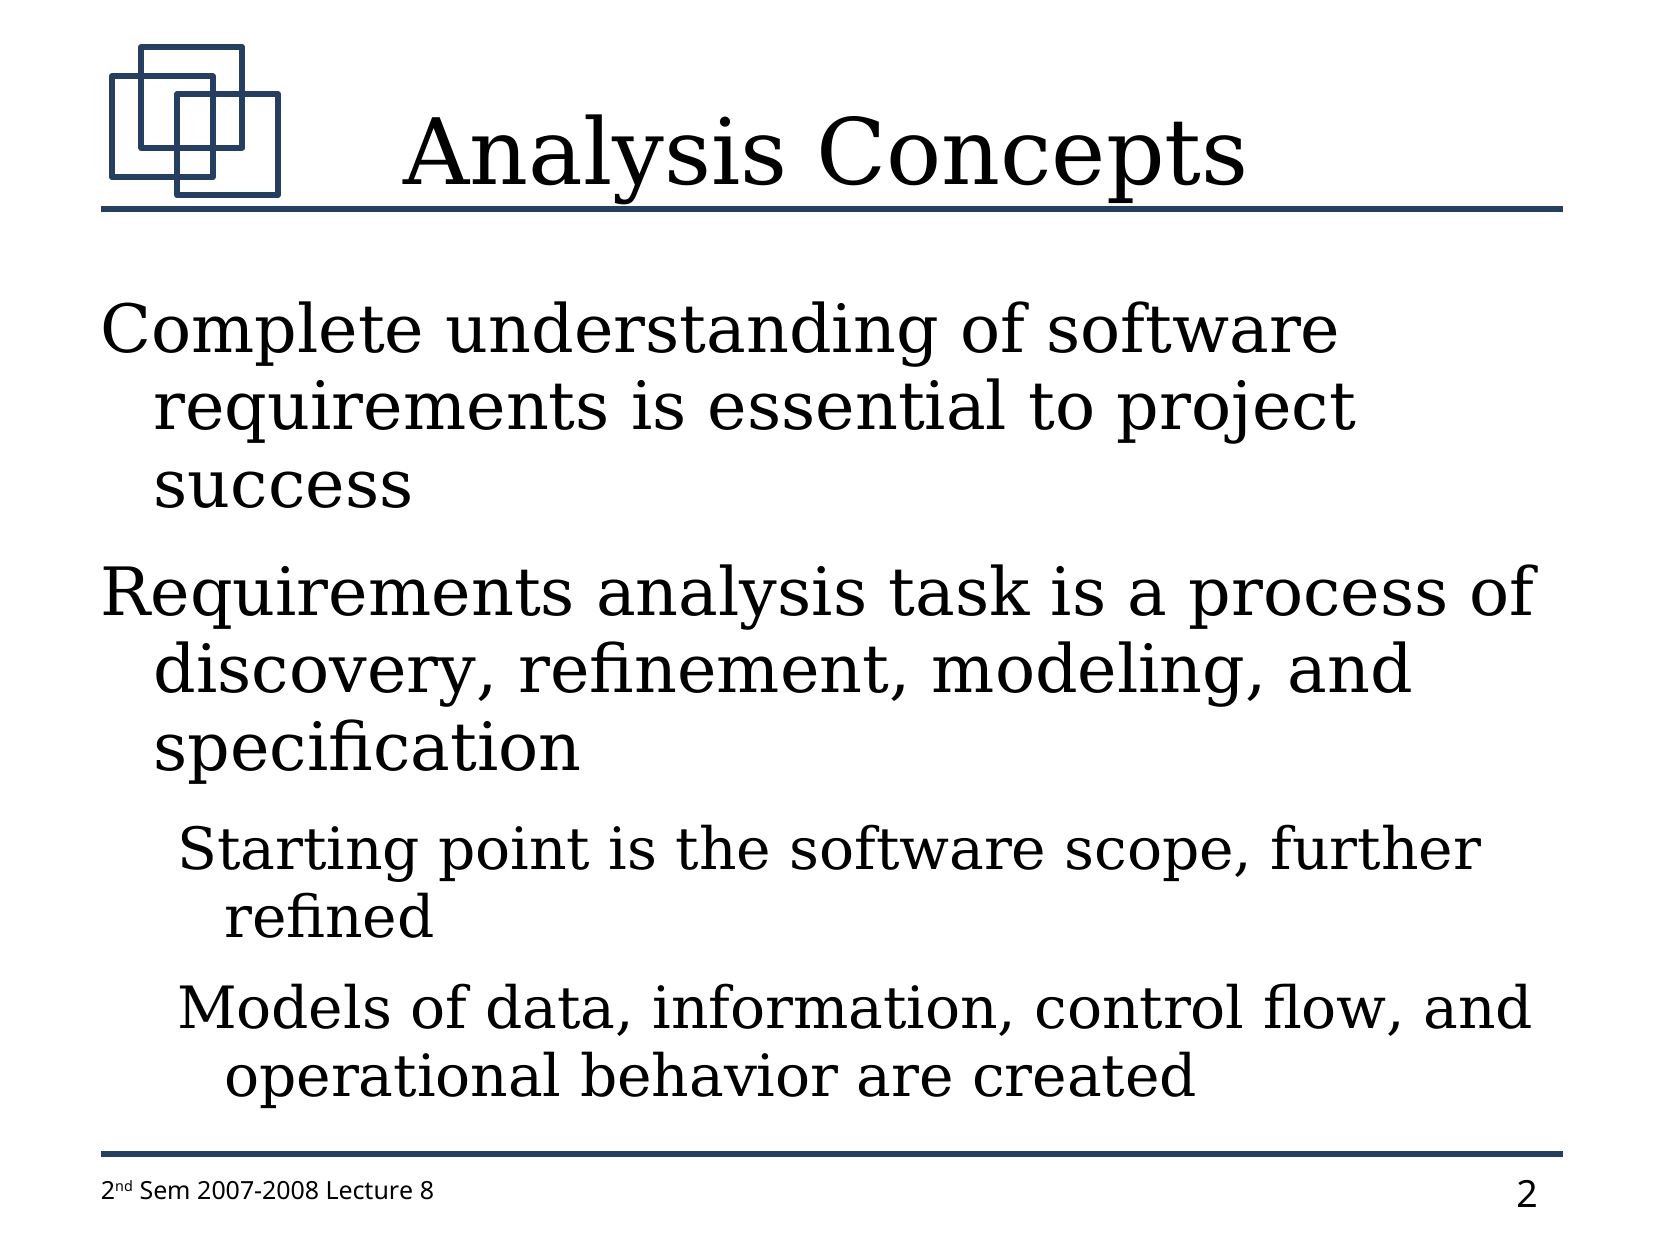

# Analysis Concepts
Complete understanding of software requirements is essential to project success
Requirements analysis task is a process of discovery, refinement, modeling, and specification
Starting point is the software scope, further refined
Models of data, information, control flow, and operational behavior are created